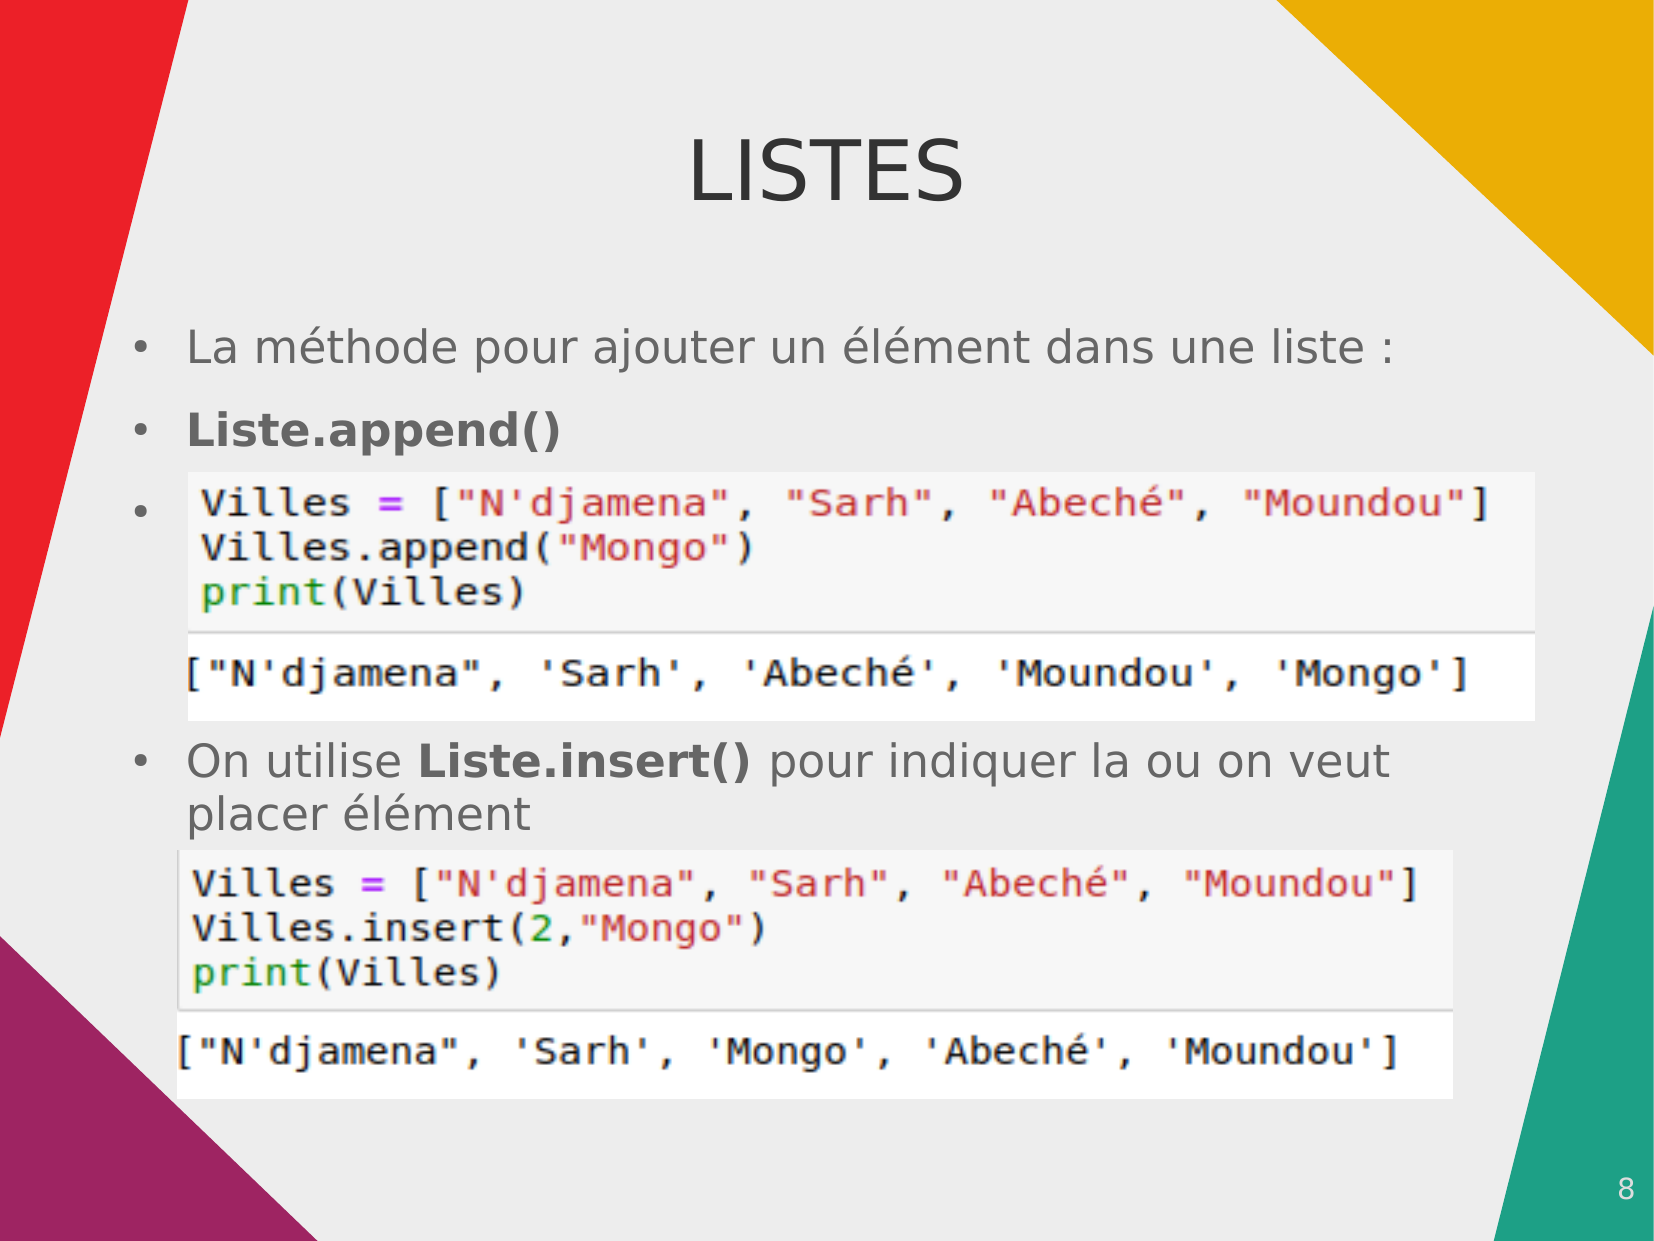

# LISTES
La méthode pour ajouter un élément dans une liste :
Liste.append()
On utilise Liste.insert() pour indiquer la ou on veut placer élément
8